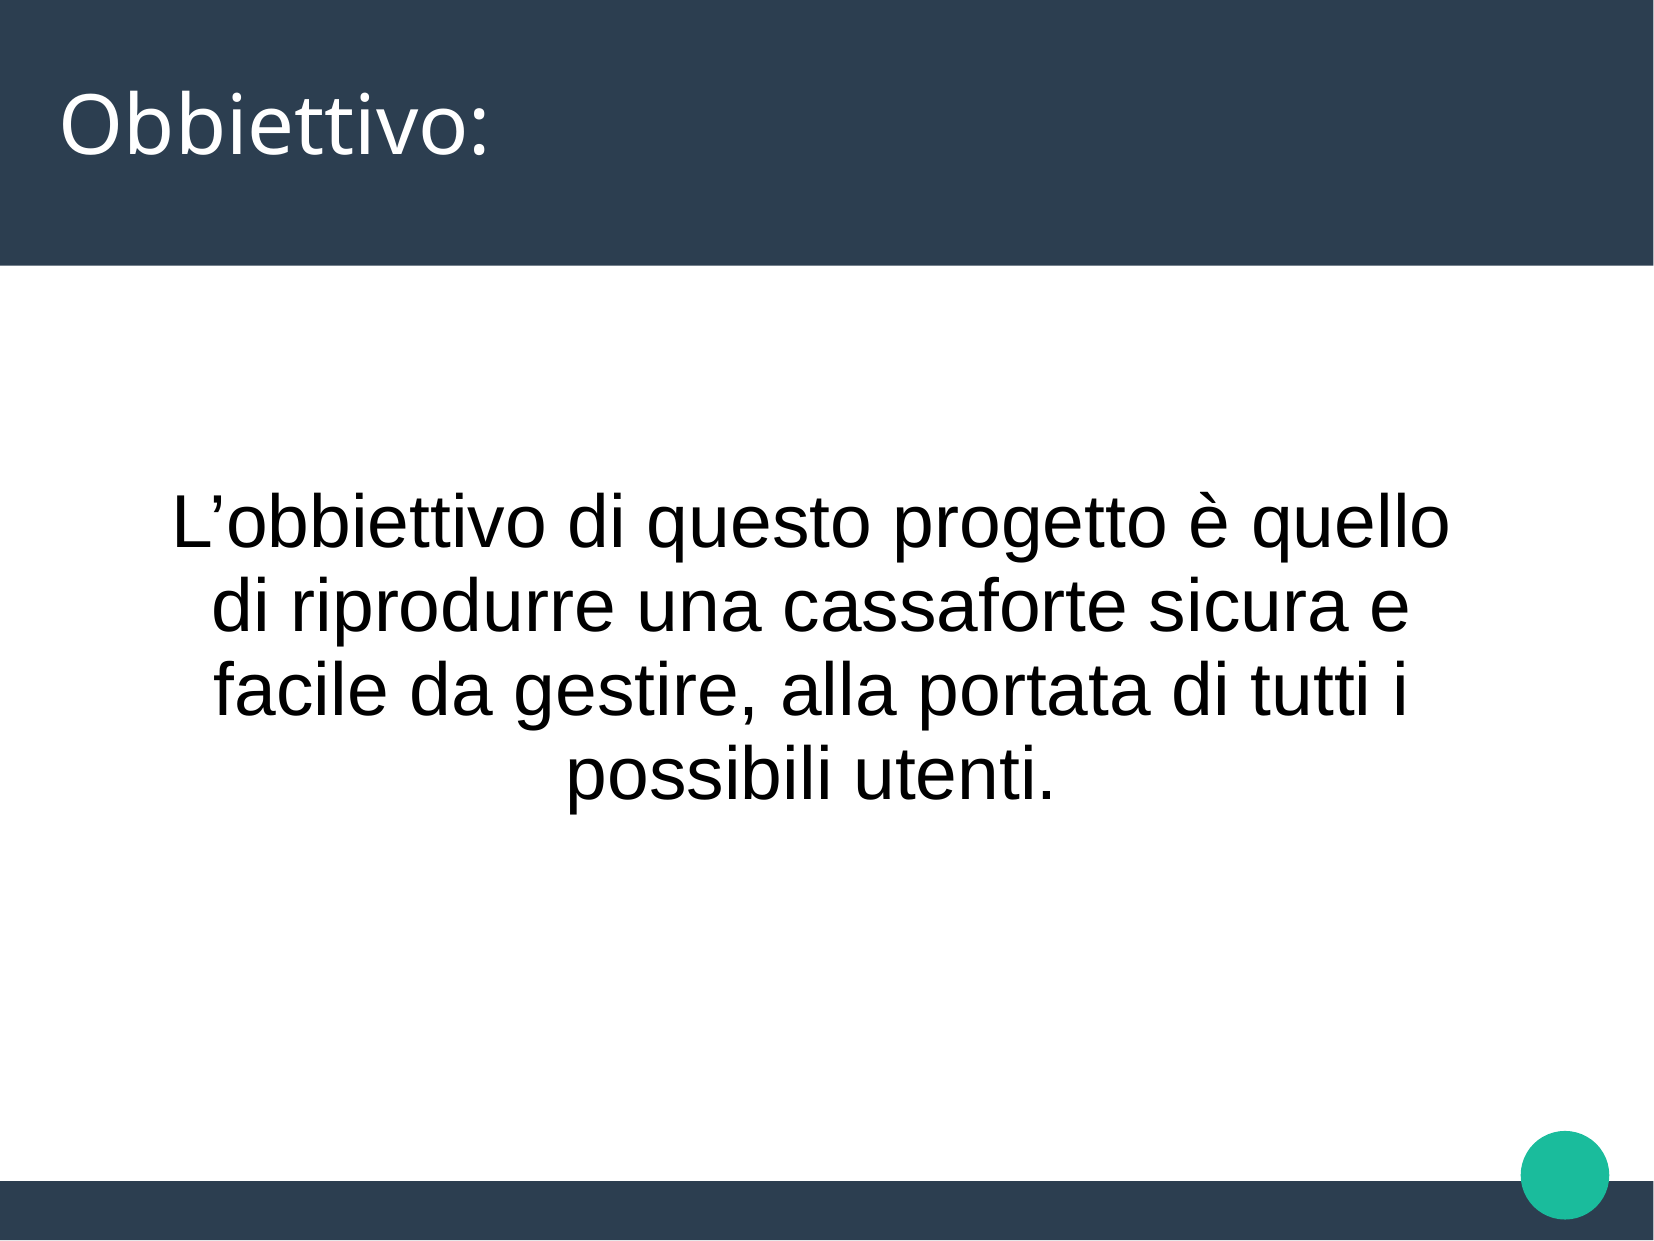

# Obbiettivo:
L’obbiettivo di questo progetto è quello di riprodurre una cassaforte sicura e facile da gestire, alla portata di tutti i possibili utenti.